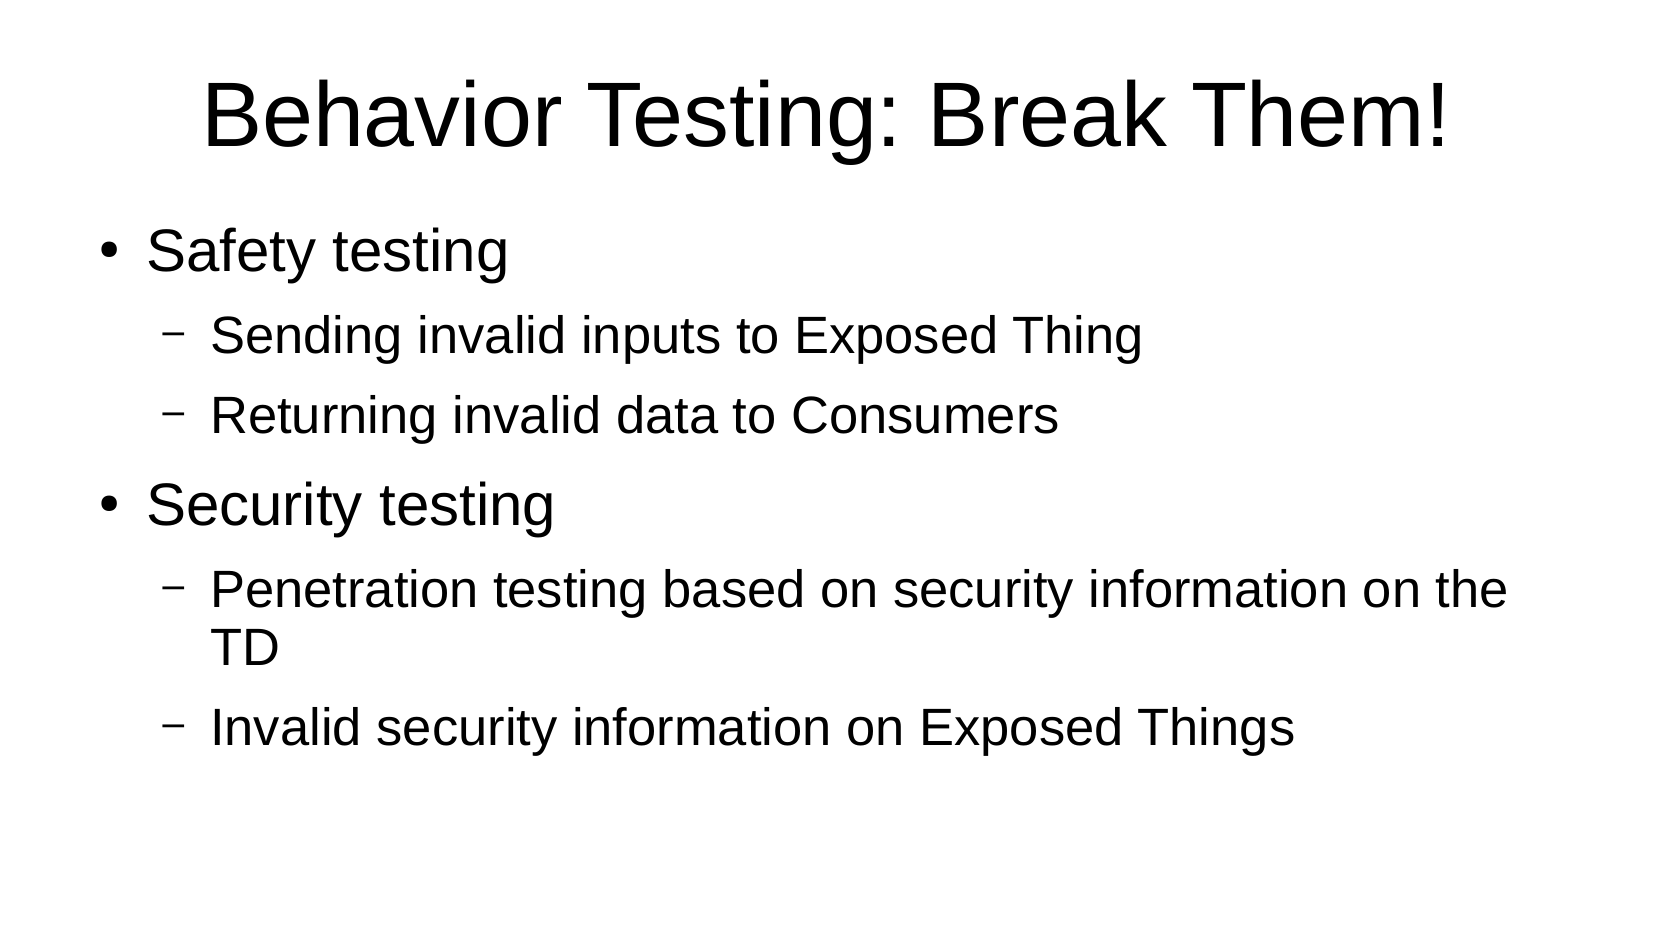

# Behavior Testing: Break Them!
Safety testing
Sending invalid inputs to Exposed Thing
Returning invalid data to Consumers
Security testing
Penetration testing based on security information on the TD
Invalid security information on Exposed Things